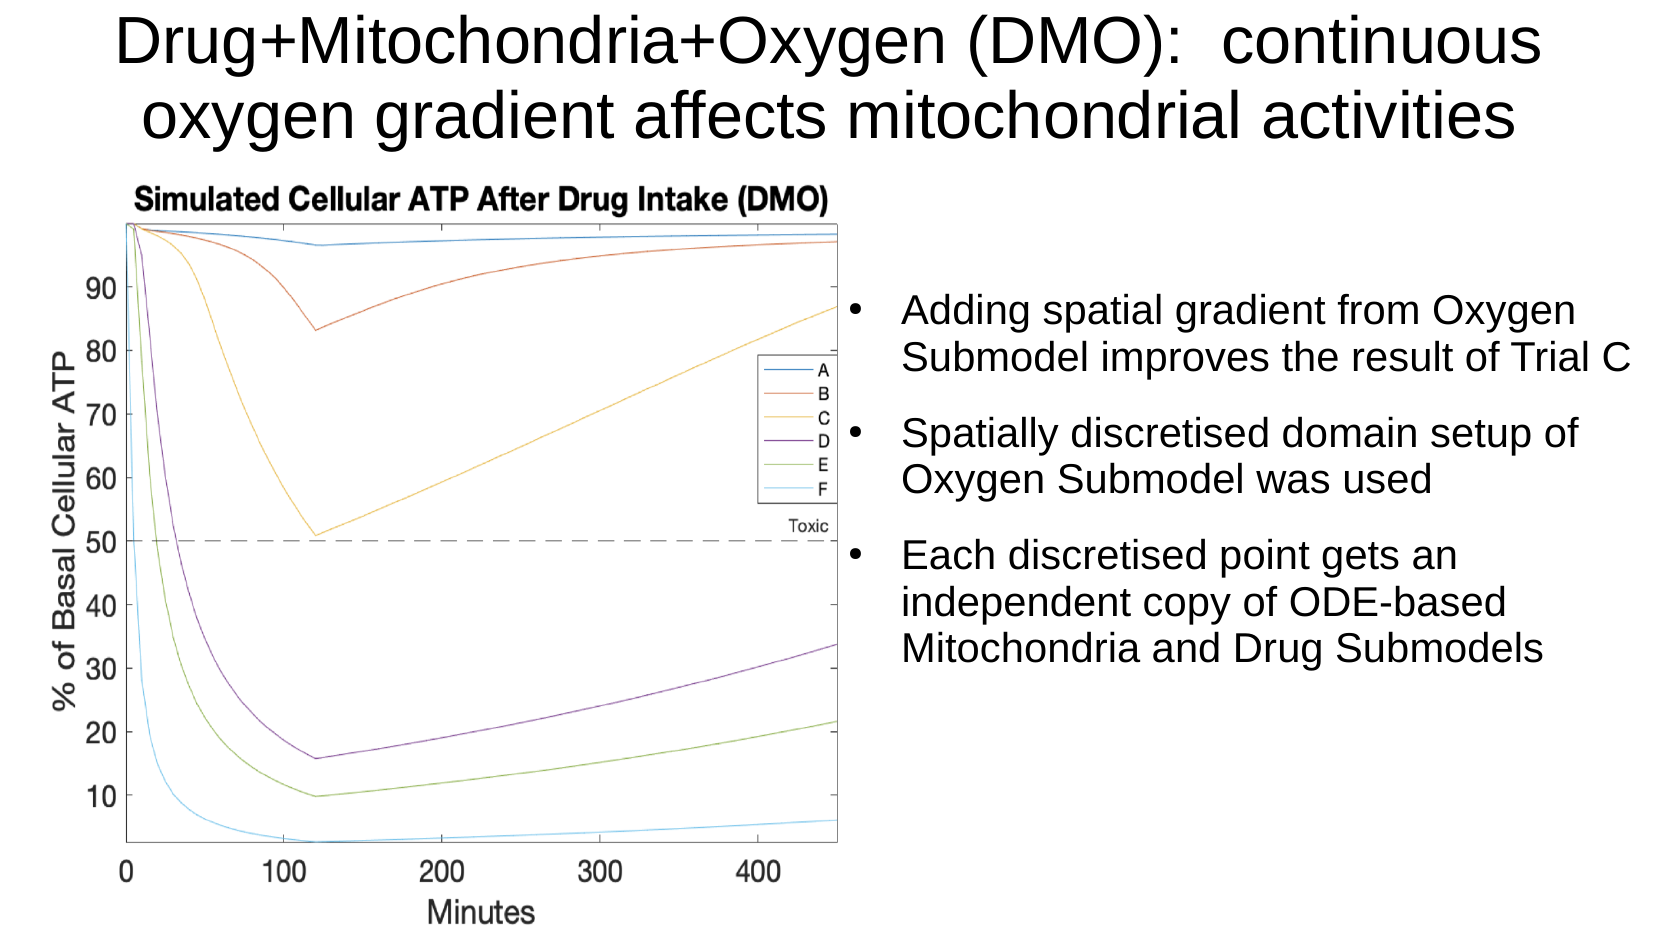

# Drug+Mitochondria+Oxygen (DMO): continuous oxygen gradient affects mitochondrial activities
Adding spatial gradient from Oxygen Submodel improves the result of Trial C
Spatially discretised domain setup of Oxygen Submodel was used
Each discretised point gets an independent copy of ODE-based Mitochondria and Drug Submodels